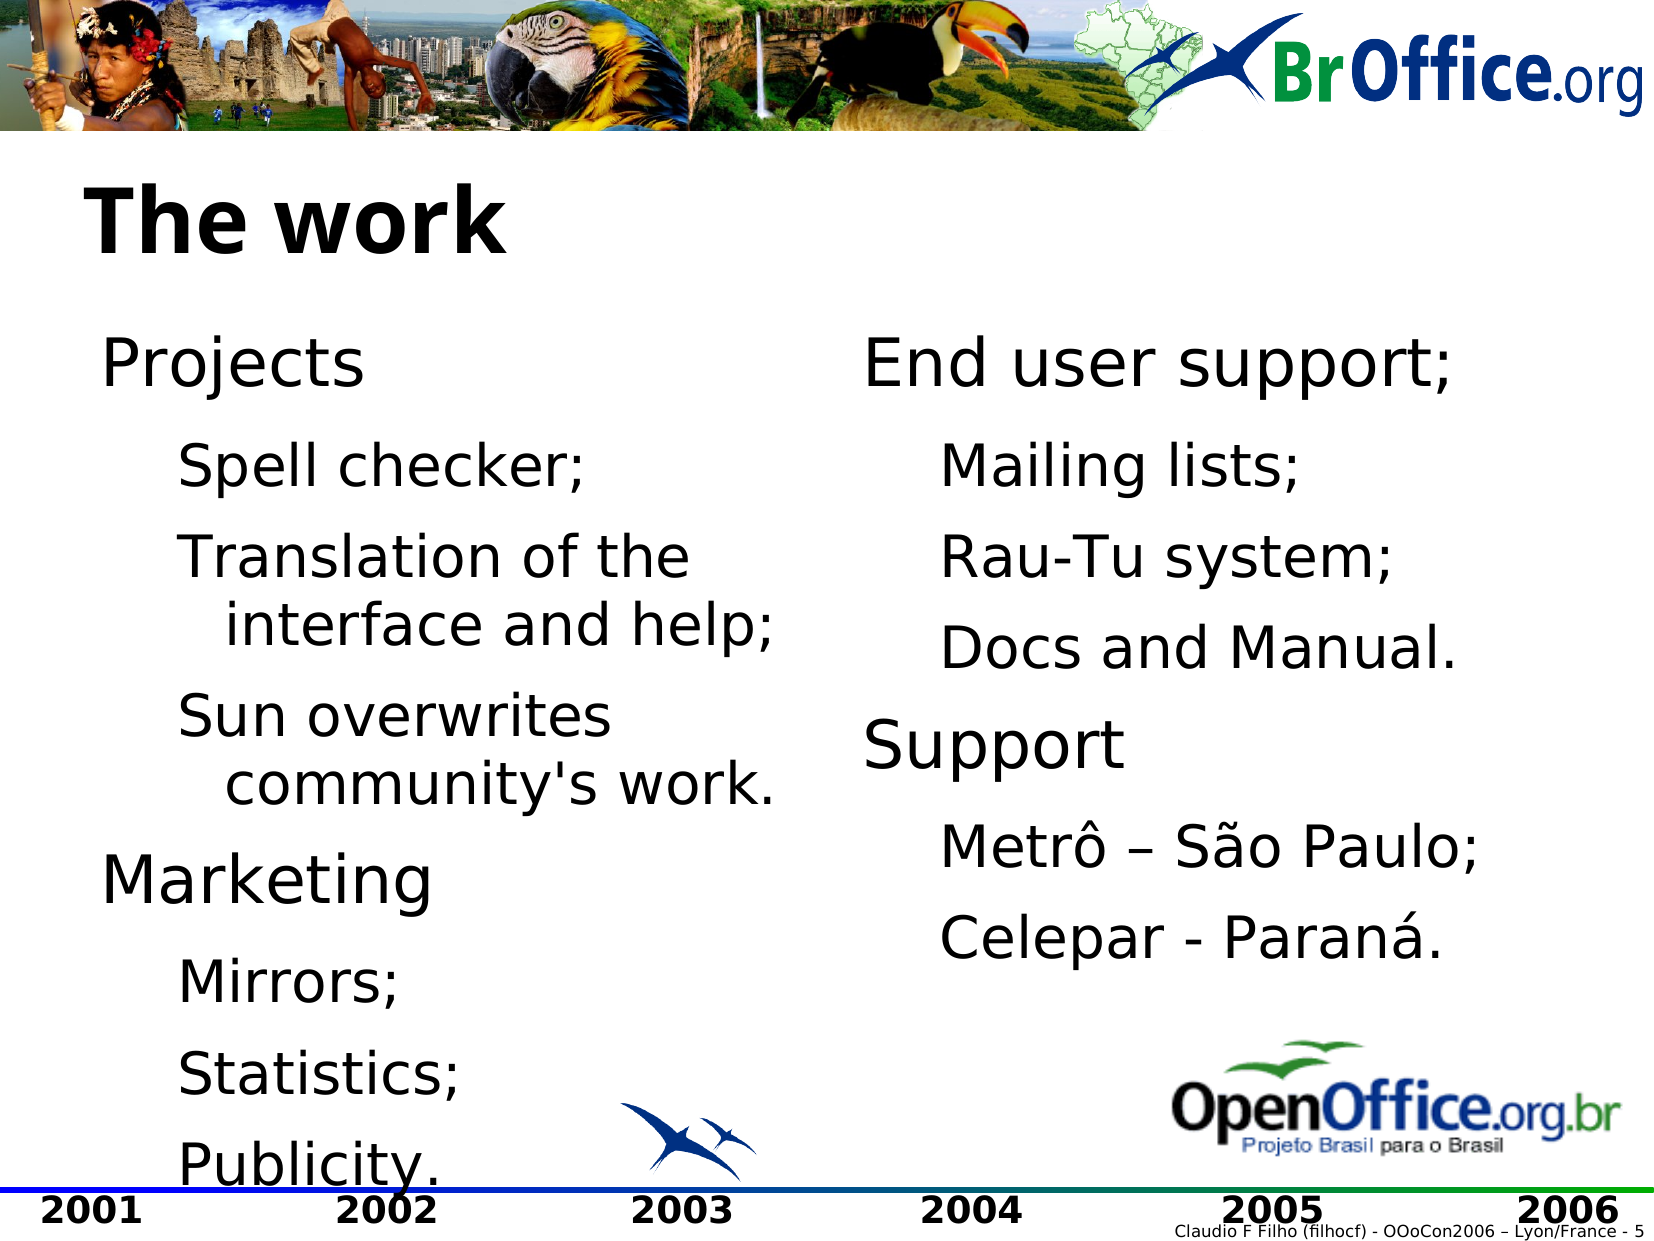

# The work
Projects
Spell checker;
Translation of the interface and help;
Sun overwrites community's work.
Marketing
Mirrors;
Statistics;
Publicity.
End user support;
Mailing lists;
Rau-Tu system;
Docs and Manual.
Support
Metrô – São Paulo;
Celepar - Paraná.
2001
2002
2003
2004
2005
2006